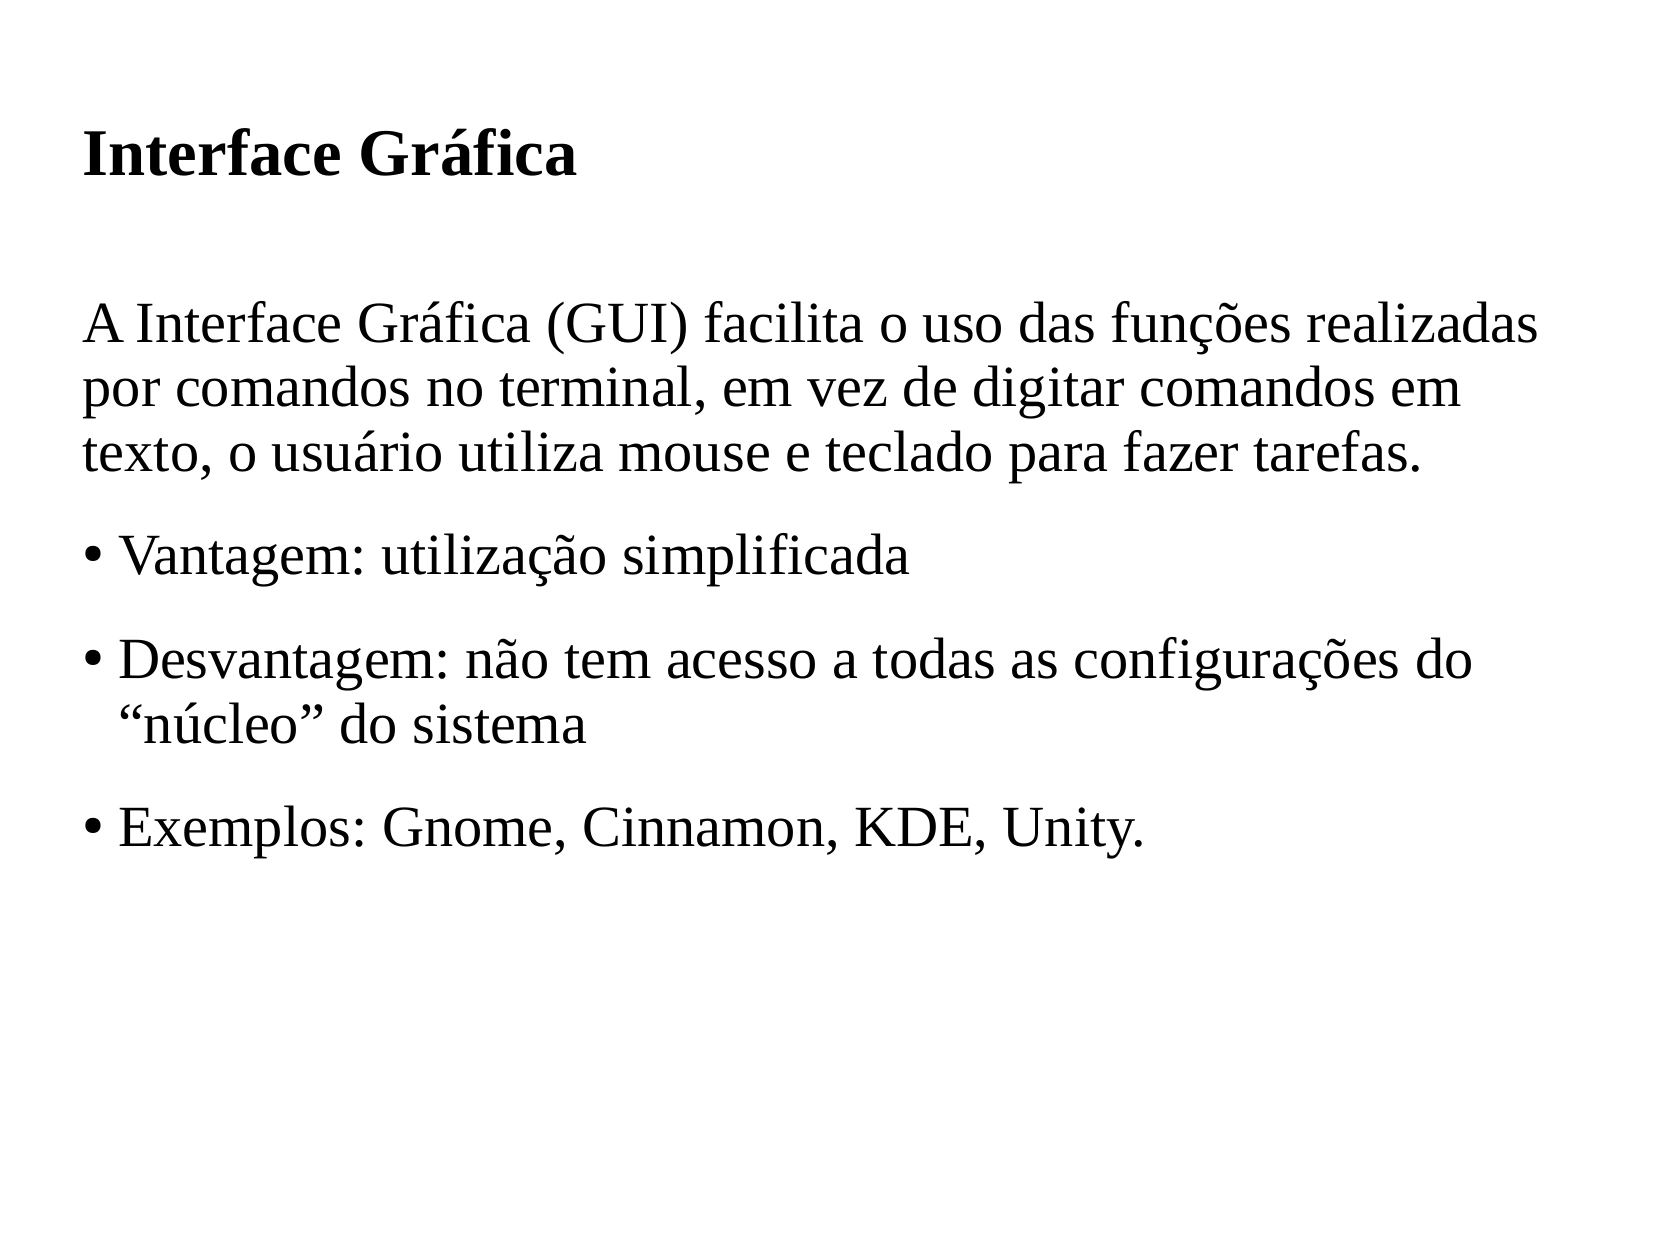

# Interface Gráfica
A Interface Gráfica (GUI) facilita o uso das funções realizadas por comandos no terminal, em vez de digitar comandos em texto, o usuário utiliza mouse e teclado para fazer tarefas.
Vantagem: utilização simplificada
Desvantagem: não tem acesso a todas as configurações do “núcleo” do sistema
Exemplos: Gnome, Cinnamon, KDE, Unity.